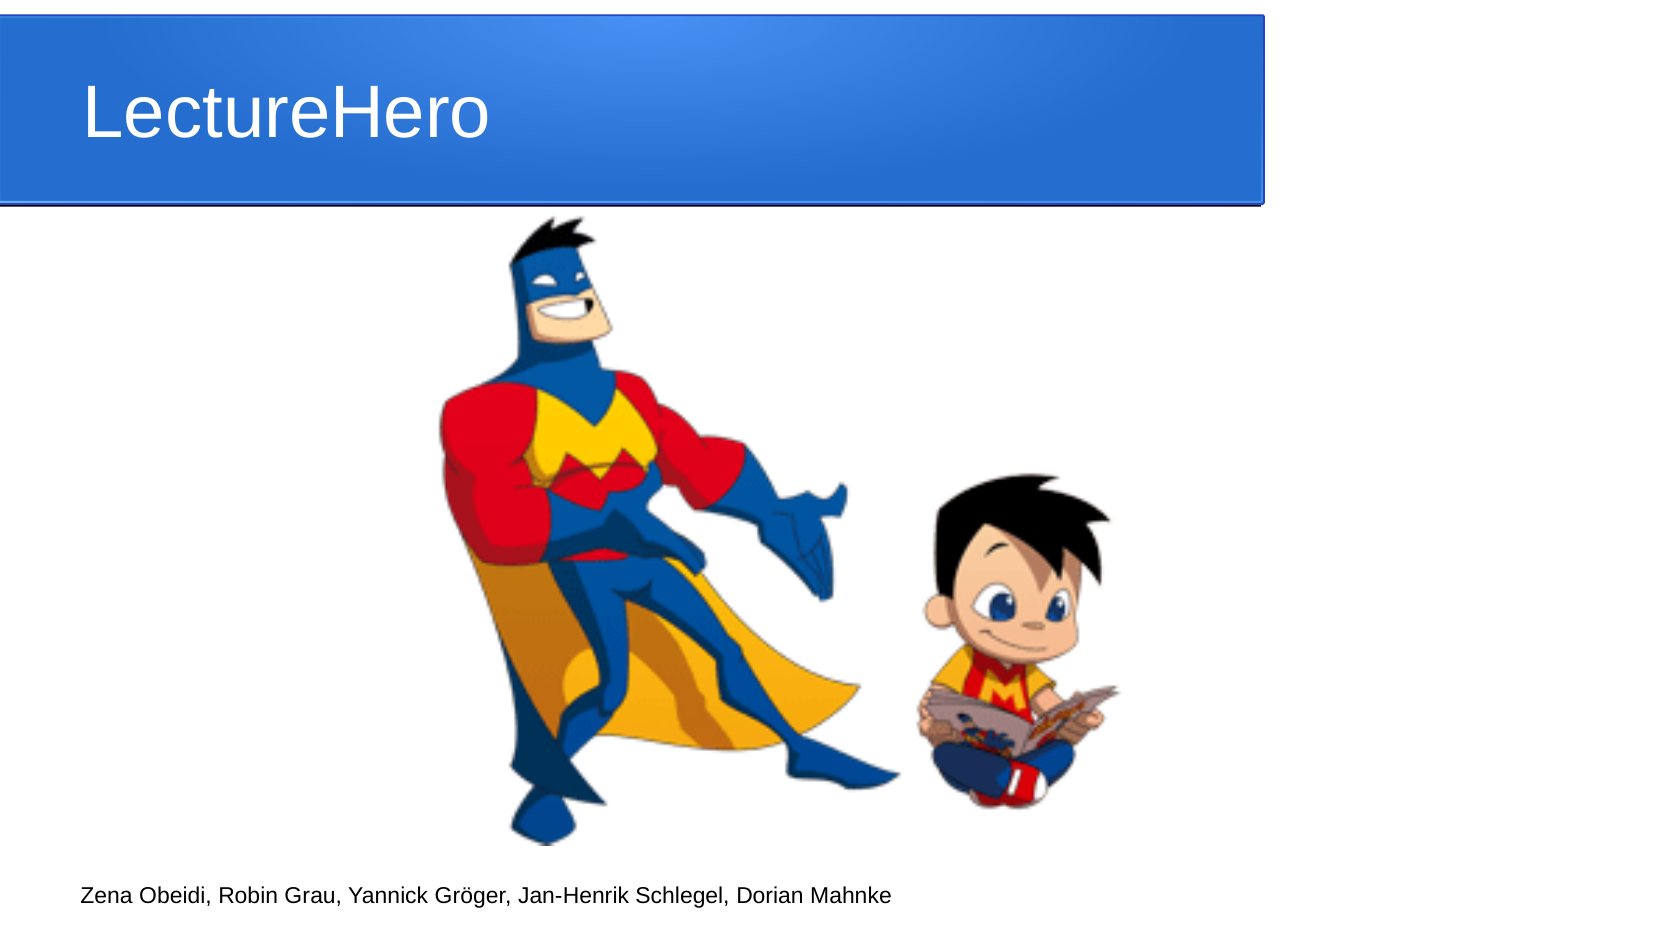

# LectureHero
Zena Obeidi, Robin Grau, Yannick Gröger, Jan-Henrik Schlegel, Dorian Mahnke